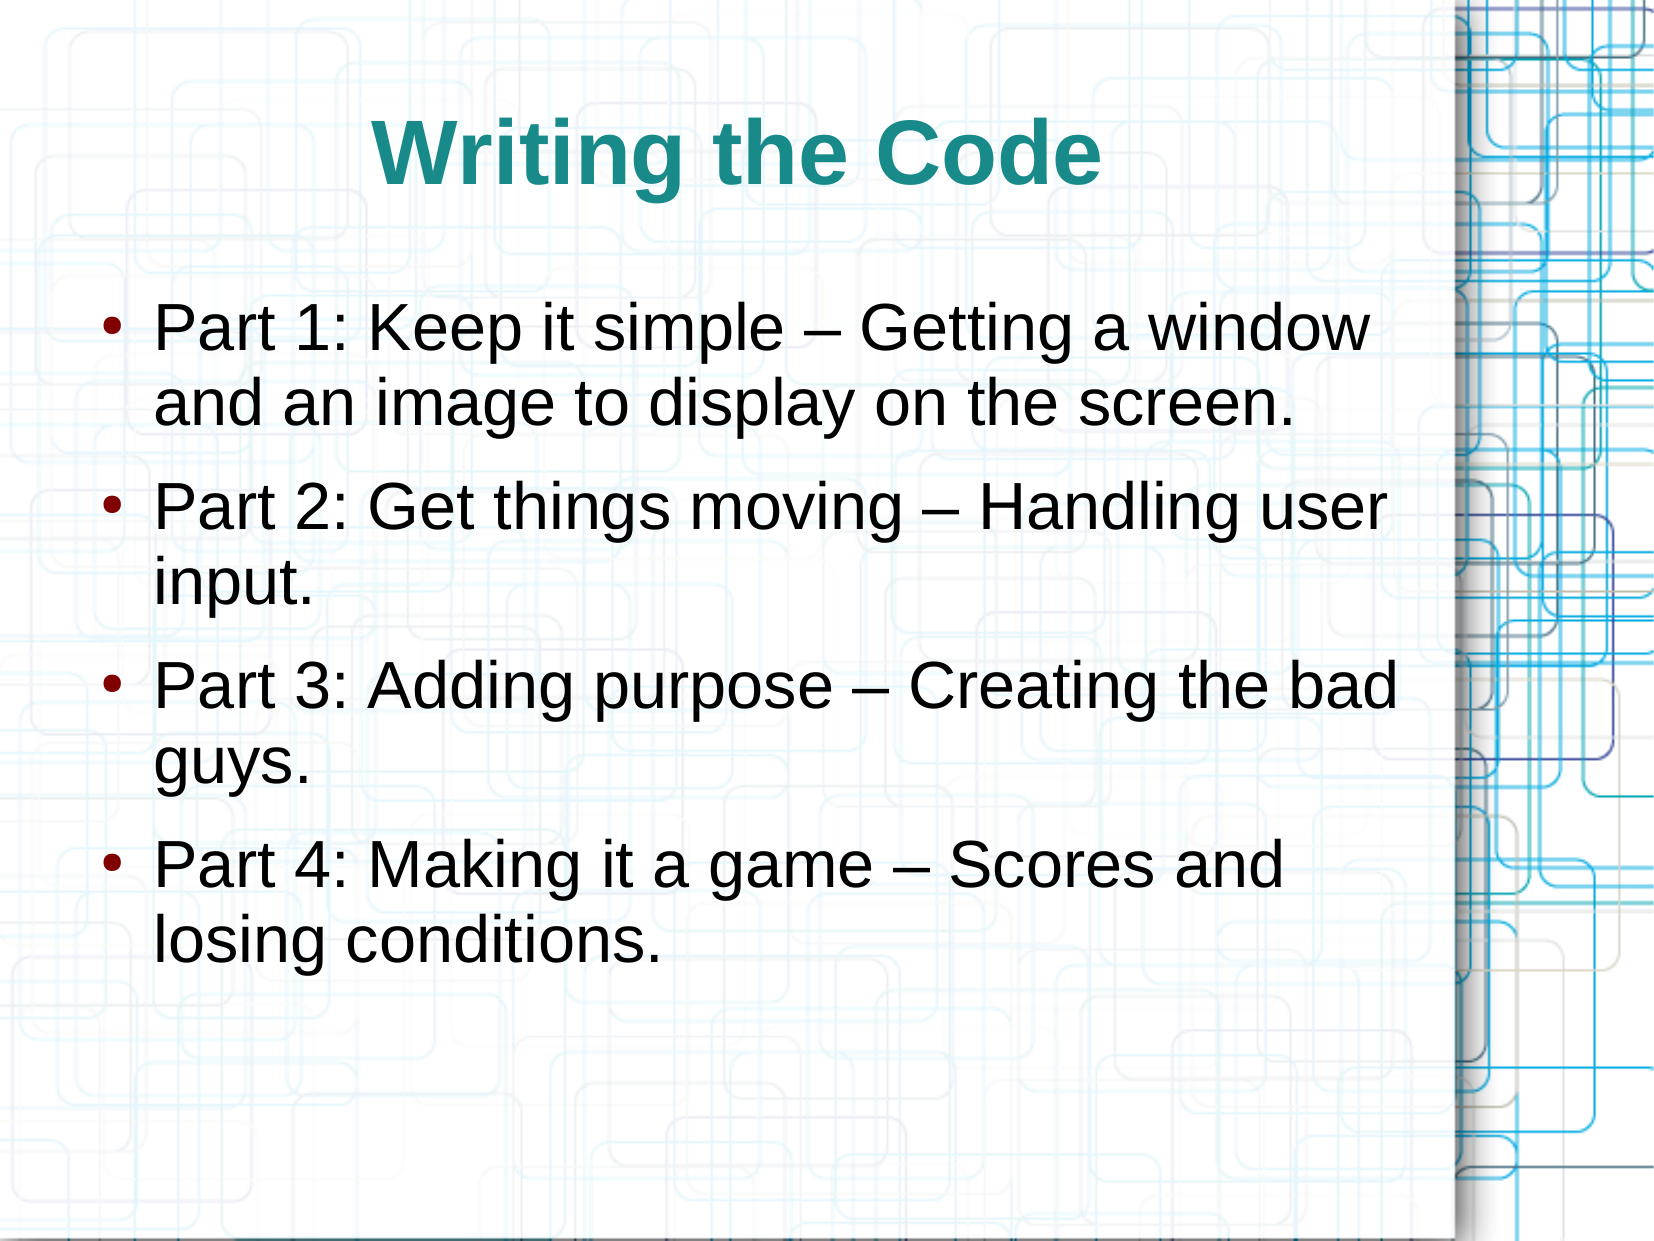

# Writing the Code
Part 1: Keep it simple – Getting a window and an image to display on the screen.
Part 2: Get things moving – Handling user input.
Part 3: Adding purpose – Creating the bad guys.
Part 4: Making it a game – Scores and losing conditions.